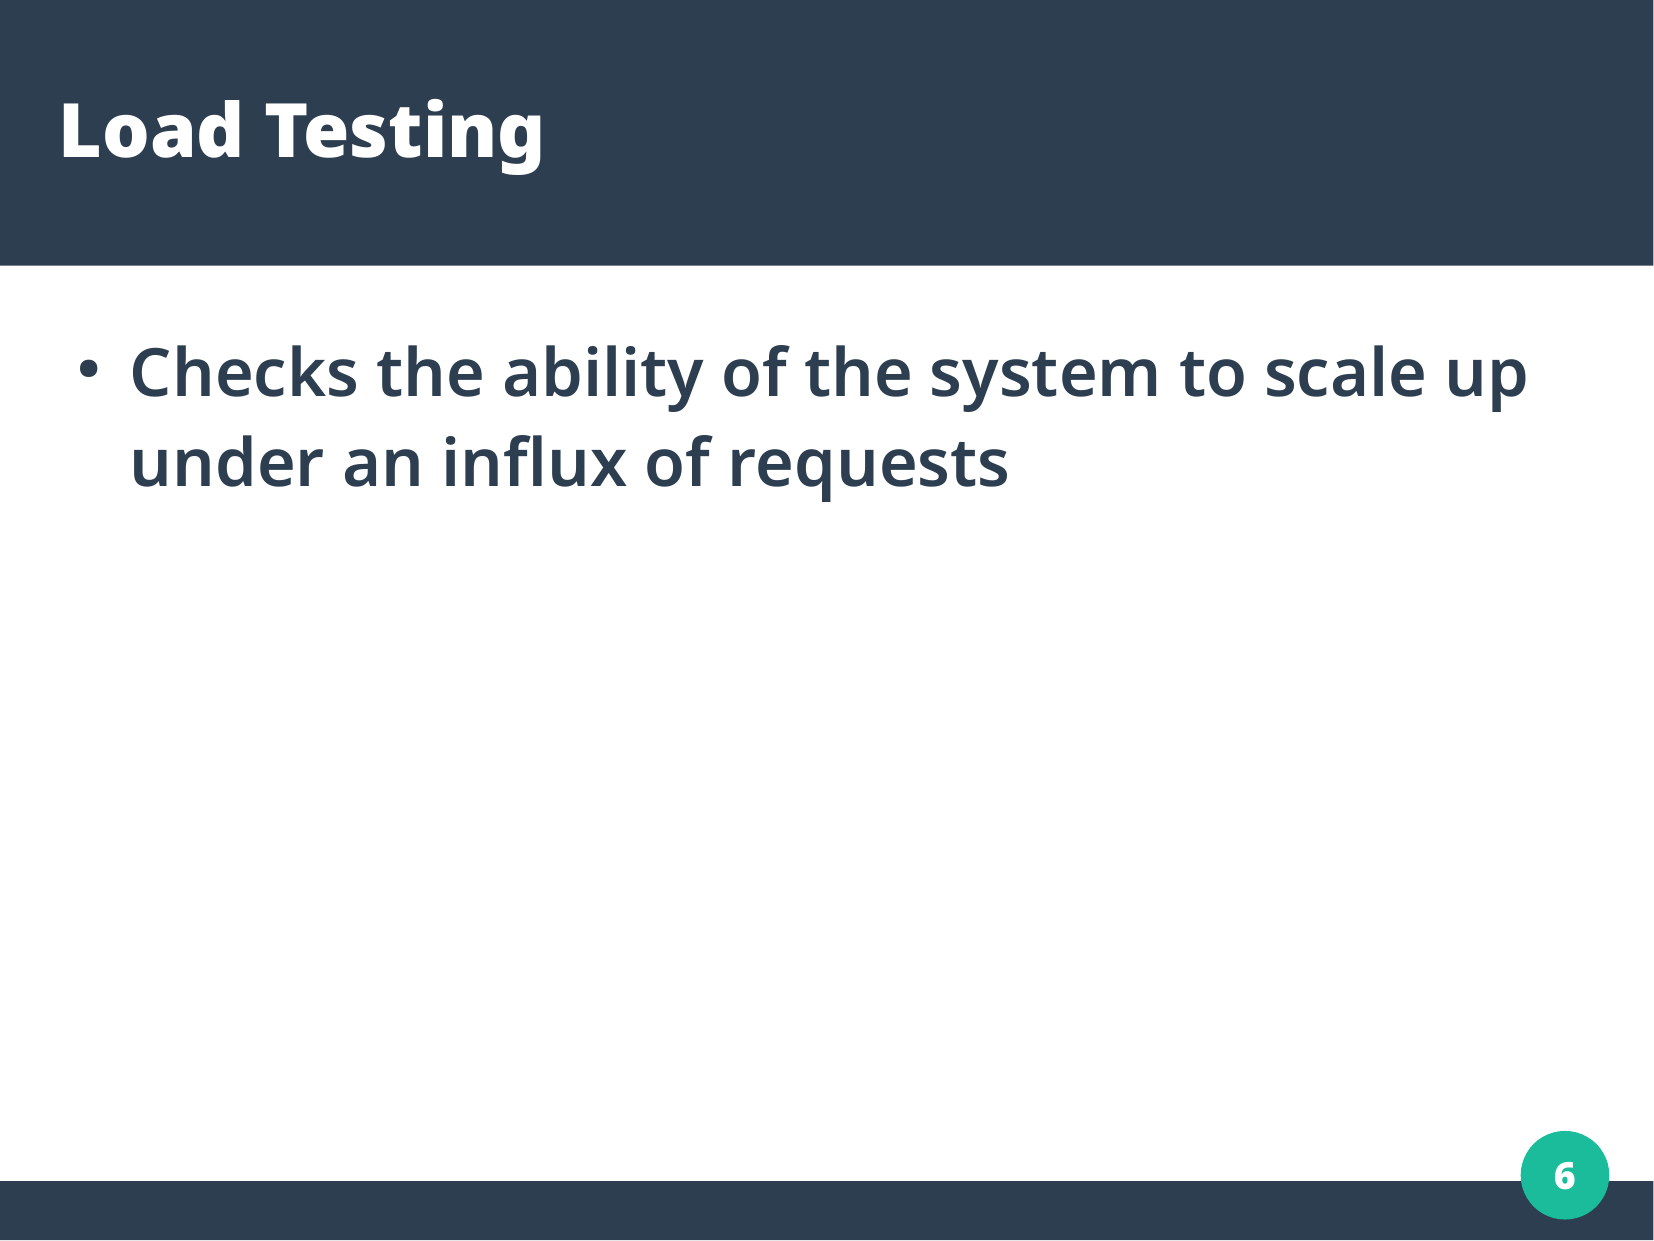

# Load Testing
Checks the ability of the system to scale up under an influx of requests
6